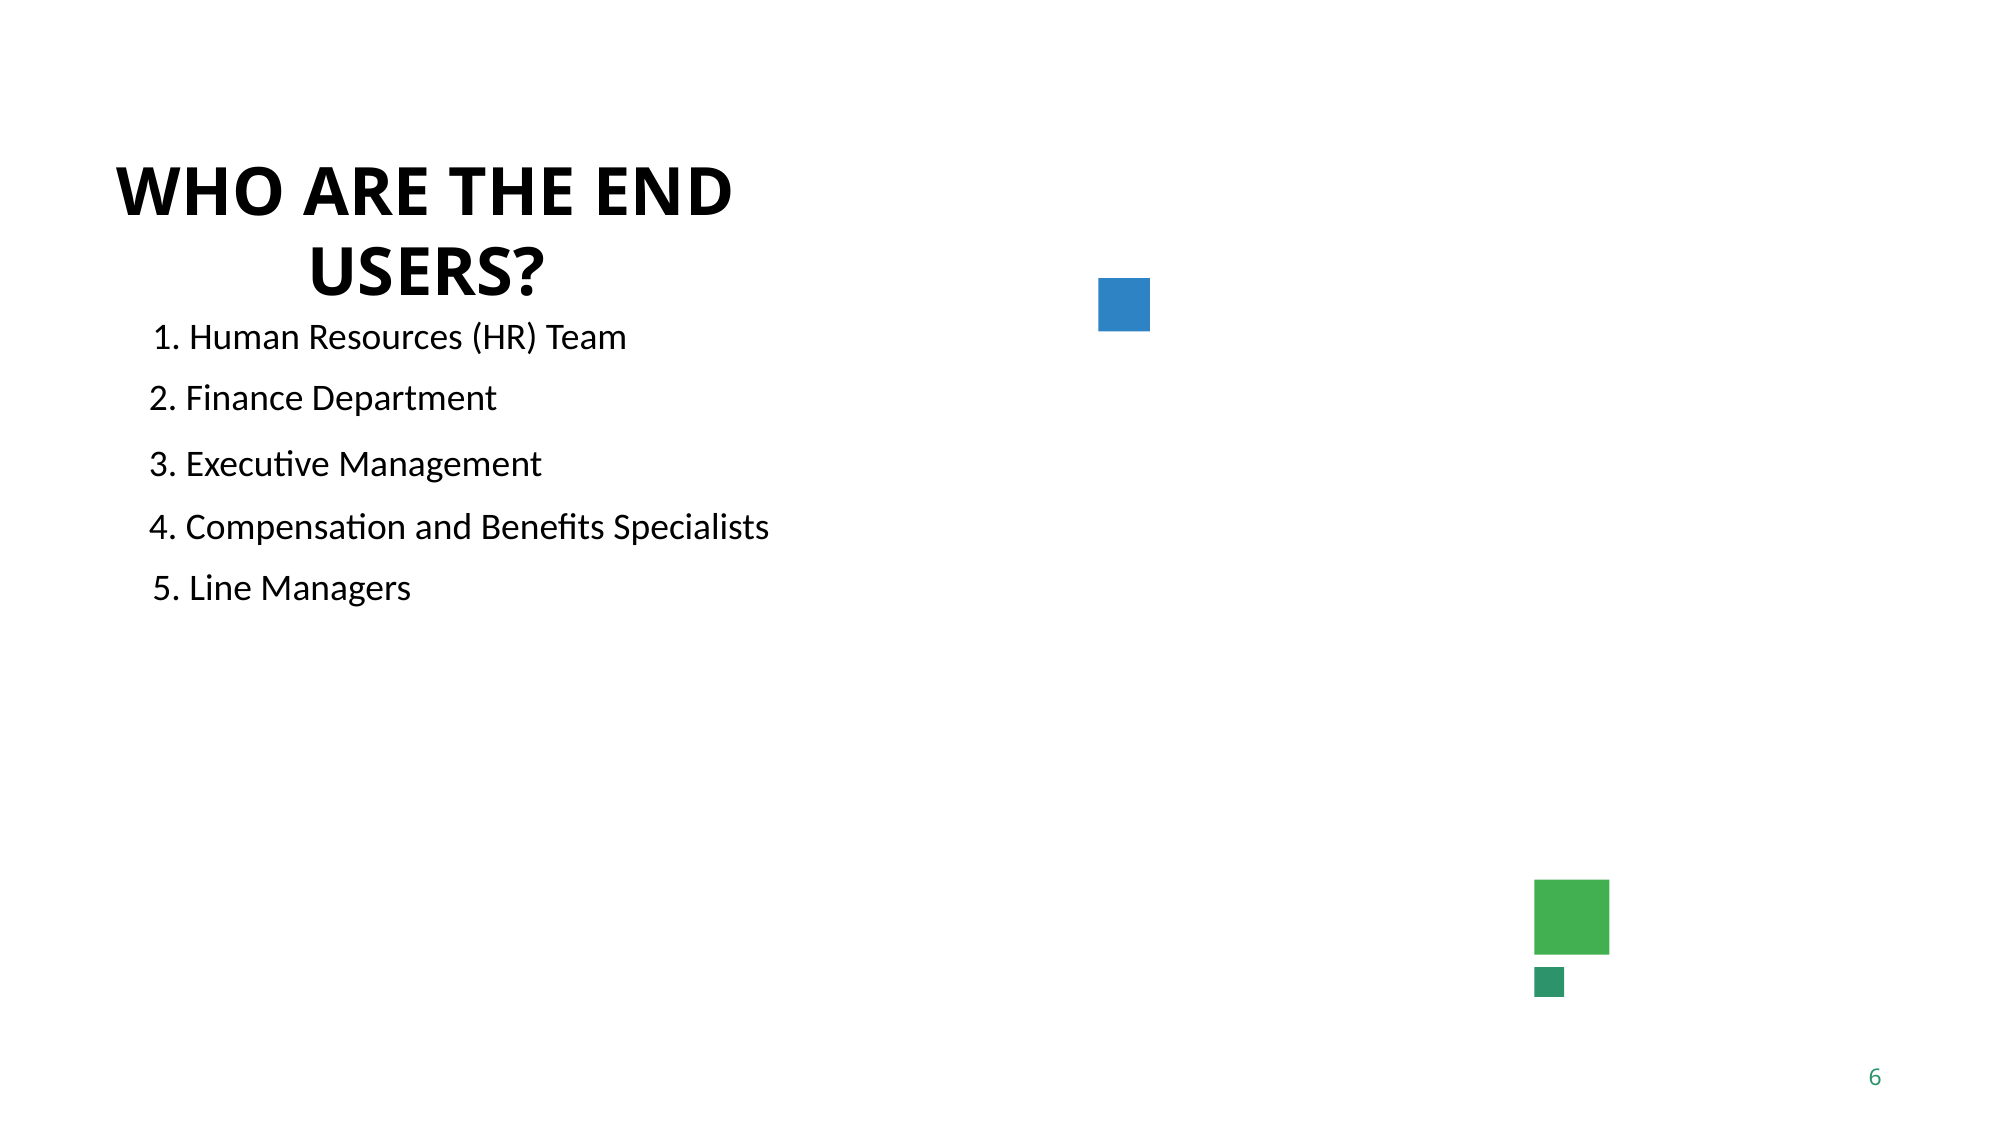

# WHO ARE THE END USERS?
1. Human Resources (HR) Team
2. Finance Department
3. Executive Management
4. Compensation and Benefits Specialists
5. Line Managers